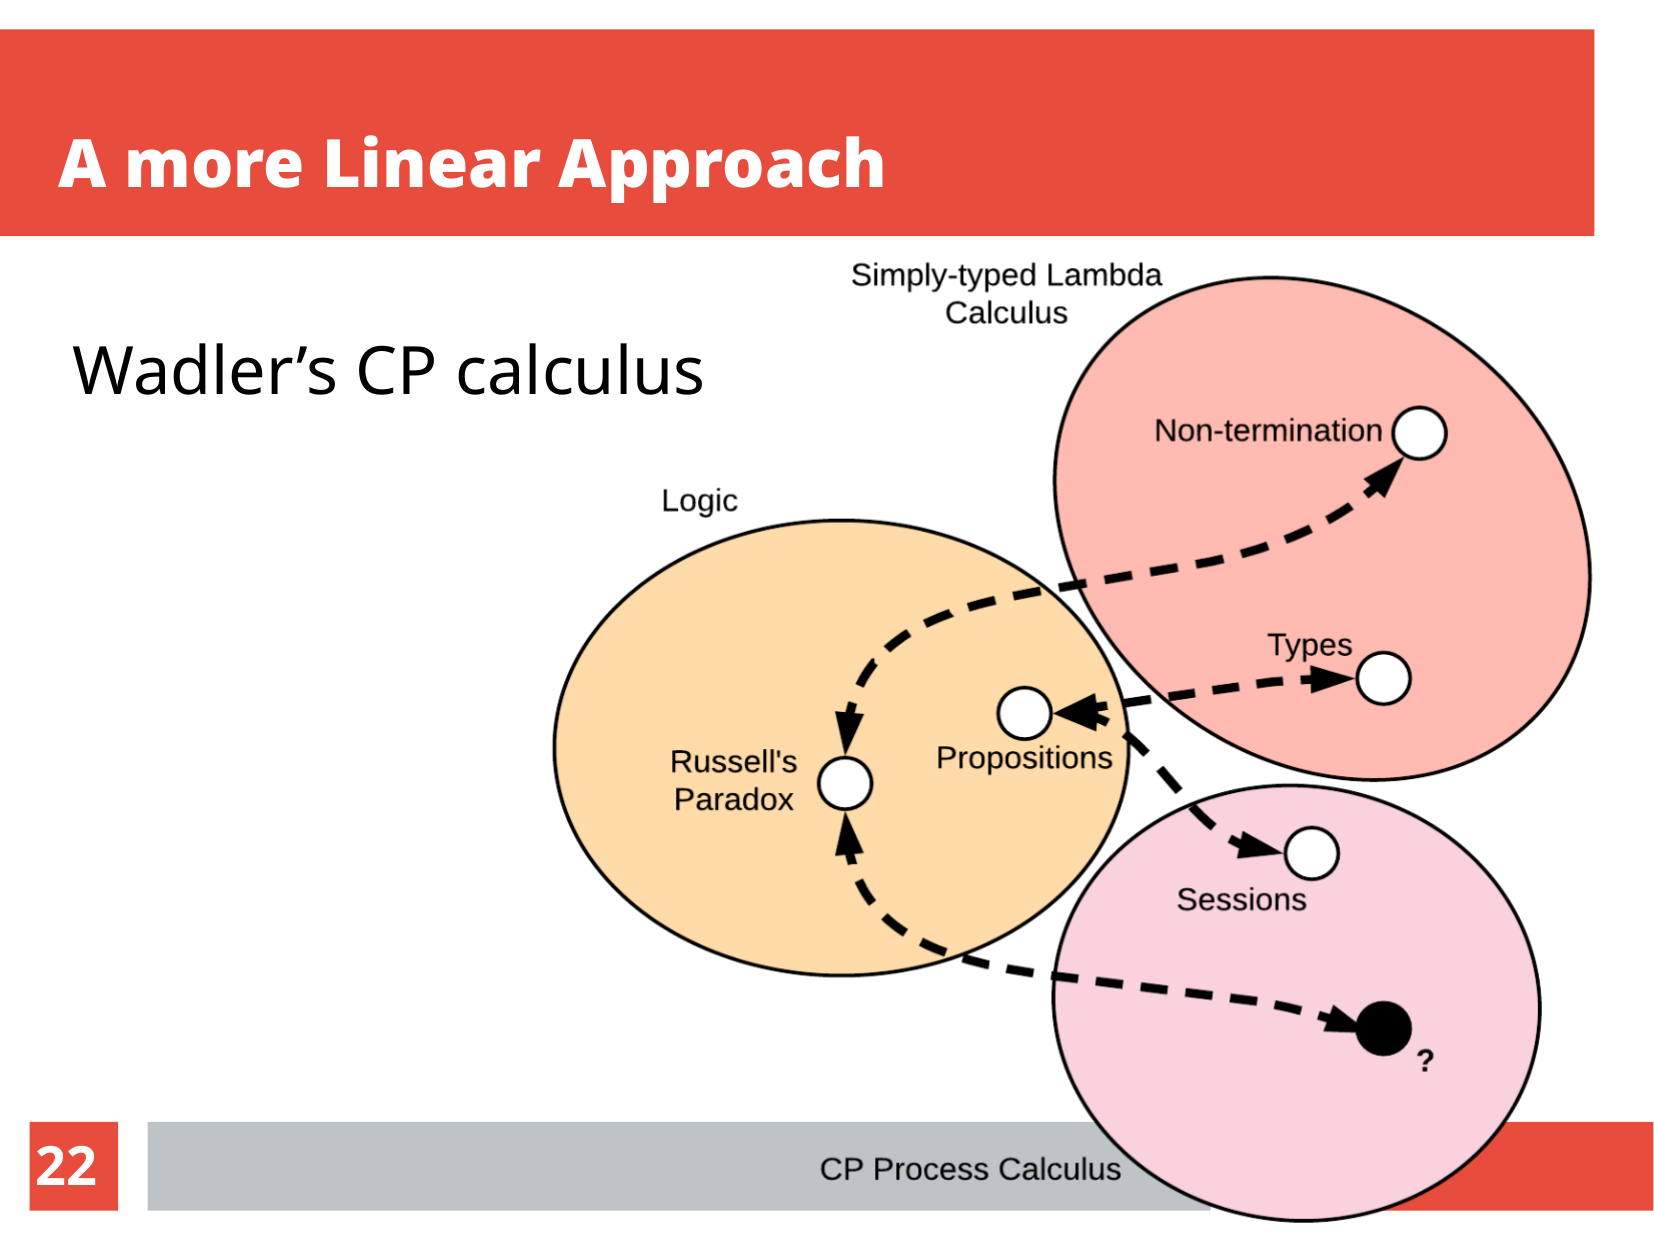

# A more Linear Approach
Wadler’s CP calculus
22
68